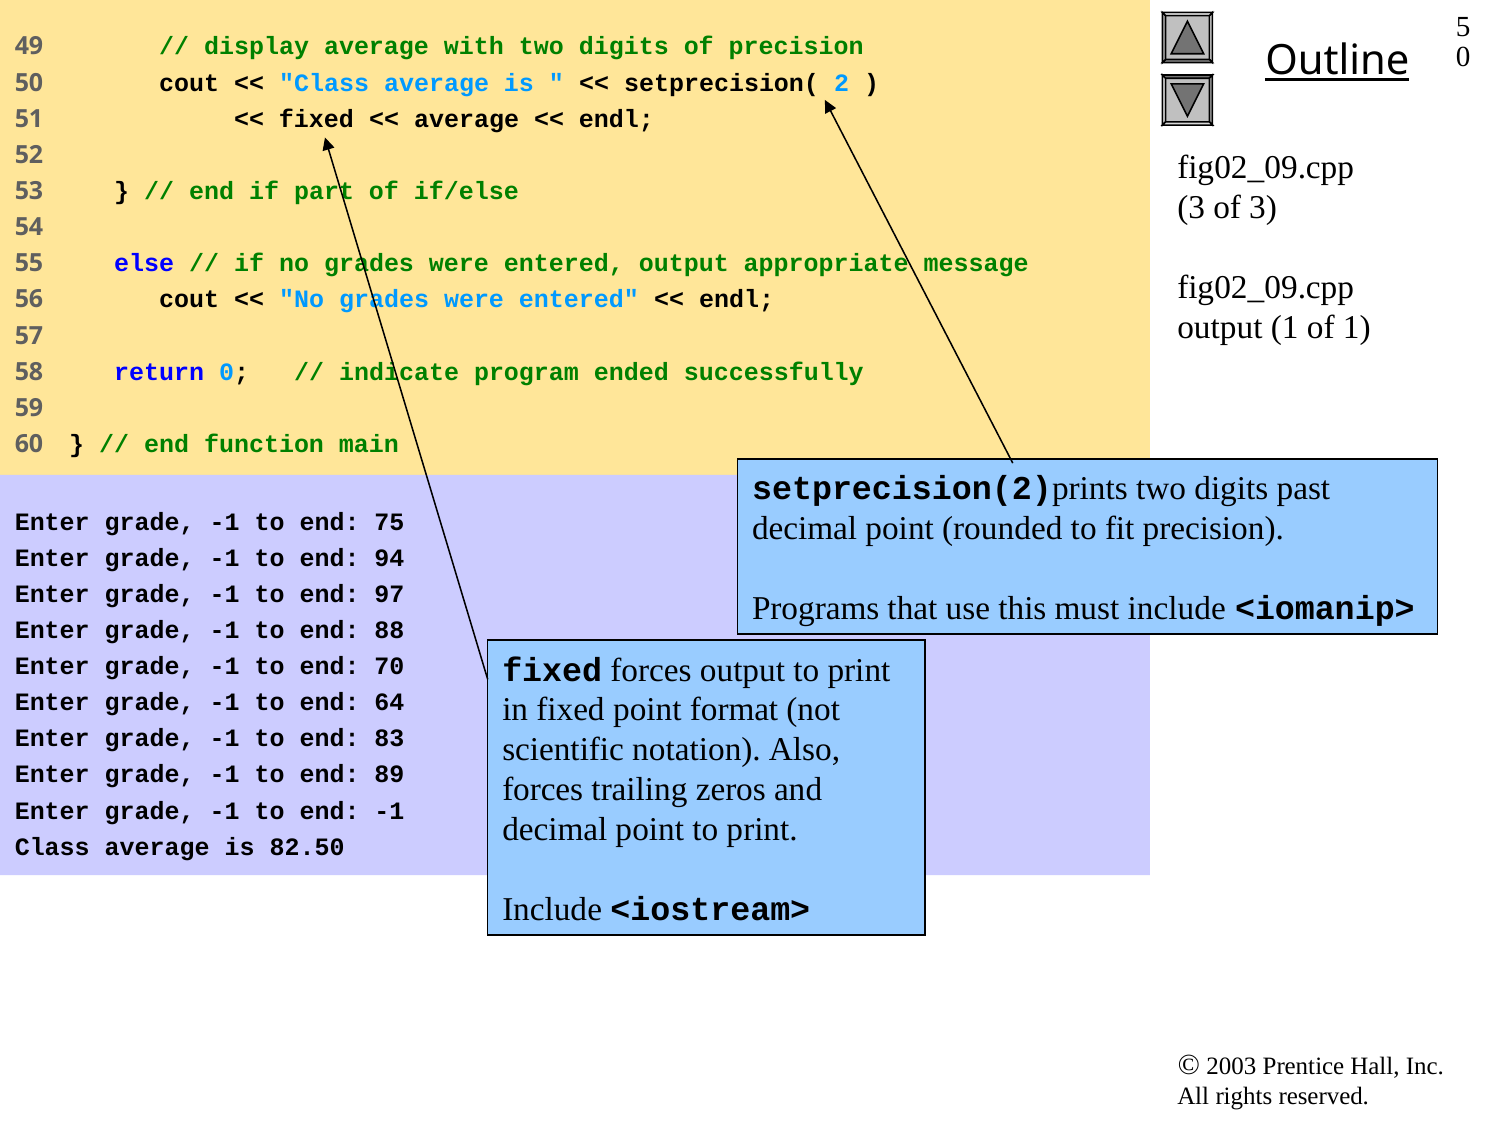

49 // display average with two digits of precision
50 cout << "Class average is " << setprecision( 2 )
51 << fixed << average << endl;
52
53 } // end if part of if/else
54
55 else // if no grades were entered, output appropriate message
56 cout << "No grades were entered" << endl;
57
58 return 0; // indicate program ended successfully
59
60 } // end function main
50
setprecision(2)prints two digits past decimal point (rounded to fit precision).
Programs that use this must include <iomanip>
# fig02_09.cpp (3 of 3) fig02_09.cpp output (1 of 1)
fixed forces output to print in fixed point format (not scientific notation). Also, forces trailing zeros and decimal point to print.
Include <iostream>
Enter grade, -1 to end: 75
Enter grade, -1 to end: 94
Enter grade, -1 to end: 97
Enter grade, -1 to end: 88
Enter grade, -1 to end: 70
Enter grade, -1 to end: 64
Enter grade, -1 to end: 83
Enter grade, -1 to end: 89
Enter grade, -1 to end: -1
Class average is 82.50